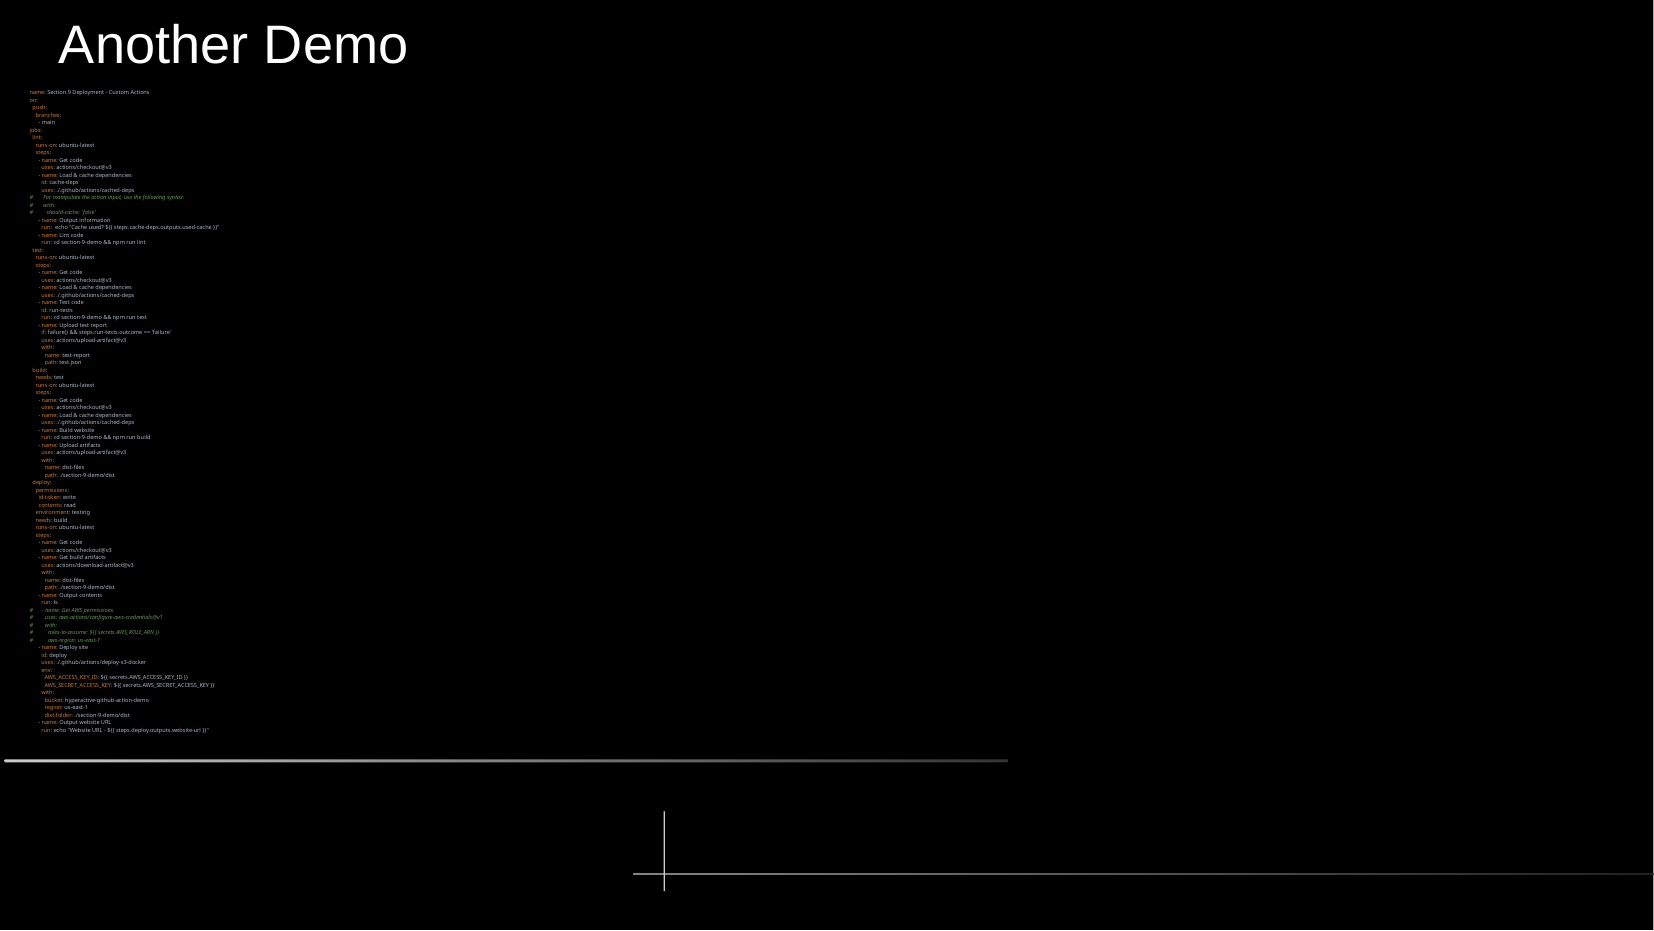

# Another Demo
name: Section 9 Deployment - Custom Actions
on:
 push:
 branches:
 - main
jobs:
 lint:
 runs-on: ubuntu-latest
 steps:
 - name: Get code
 uses: actions/checkout@v3
 - name: Load & cache dependencies
 id: cache-deps
 uses: ./.github/actions/cached-deps
# For manipulate the action input, use the following syntax:
# with:
# should-cache: 'false'
 - name: Output information
 run: echo "Cache used? ${{ steps.cache-deps.outputs.used-cache }}"
 - name: Lint code
 run: cd section-9-demo && npm run lint
 test:
 runs-on: ubuntu-latest
 steps:
 - name: Get code
 uses: actions/checkout@v3
 - name: Load & cache dependencies
 uses: ./.github/actions/cached-deps
 - name: Test code
 id: run-tests
 run: cd section-9-demo && npm run test
 - name: Upload test report
 if: failure() && steps.run-tests.outcome == 'failure'
 uses: actions/upload-artifact@v3
 with:
 name: test-report
 path: test.json
 build:
 needs: test
 runs-on: ubuntu-latest
 steps:
 - name: Get code
 uses: actions/checkout@v3
 - name: Load & cache dependencies
 uses: ./.github/actions/cached-deps
 - name: Build website
 run: cd section-9-demo && npm run build
 - name: Upload artifacts
 uses: actions/upload-artifact@v3
 with:
 name: dist-files
 path: ./section-9-demo/dist
 deploy:
 permissions:
 id-token: write
 contents: read
 environment: testing
 needs: build
 runs-on: ubuntu-latest
 steps:
 - name: Get code
 uses: actions/checkout@v3
 - name: Get build artifacts
 uses: actions/download-artifact@v3
 with:
 name: dist-files
 path: ./section-9-demo/dist
 - name: Output contents
 run: ls
# - name: Get AWS permissions
# uses: aws-actions/configure-aws-credentials@v1
# with:
# roles-to-assume: ${{ secrets.AWS_ROLE_ARN }}
# aws-region: us-east-1
 - name: Deploy site
 id: deploy
 uses: ./.github/actions/deploy-s3-docker
 env:
 AWS_ACCESS_KEY_ID: ${{ secrets.AWS_ACCESS_KEY_ID }}
 AWS_SECRET_ACCESS_KEY: ${{ secrets.AWS_SECRET_ACCESS_KEY }}
 with:
 bucket: hyperactive-github-action-demo
 region: us-east-1
 dist-folder: ./section-9-demo/dist
 - name: Output website URL
 run: echo "Website URL - ${{ steps.deploy.outputs.website-url }}"